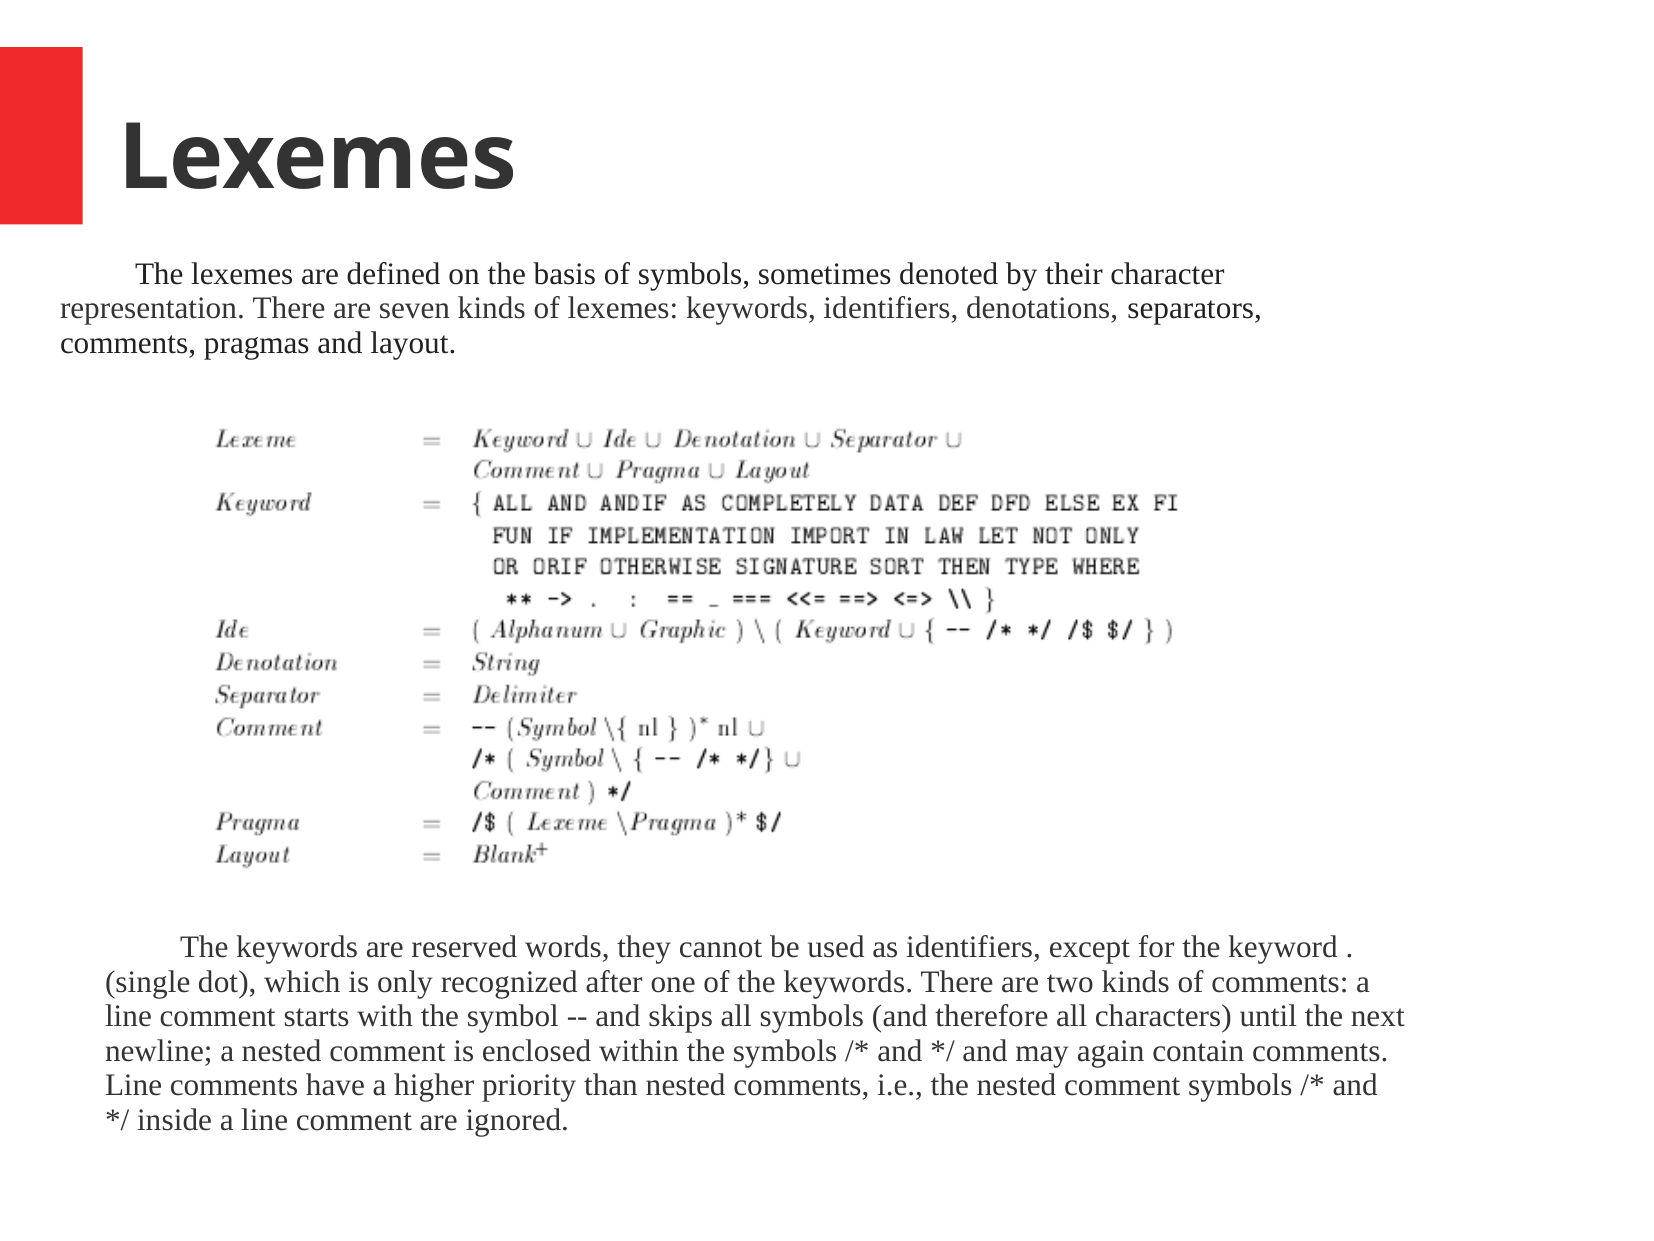

# Lexemes
 	The lexemes are defined on the basis of symbols, sometimes denoted by their character representation. There are seven kinds of lexemes: keywords, identifiers, denotations, separators, comments, pragmas and layout.
 	The keywords are reserved words, they cannot be used as identifiers, except for the keyword . (single dot), which is only recognized after one of the keywords. There are two kinds of comments: a line comment starts with the symbol -- and skips all symbols (and therefore all characters) until the next newline; a nested comment is enclosed within the symbols /* and */ and may again contain comments. Line comments have a higher priority than nested comments, i.e., the nested comment symbols /* and */ inside a line comment are ignored.